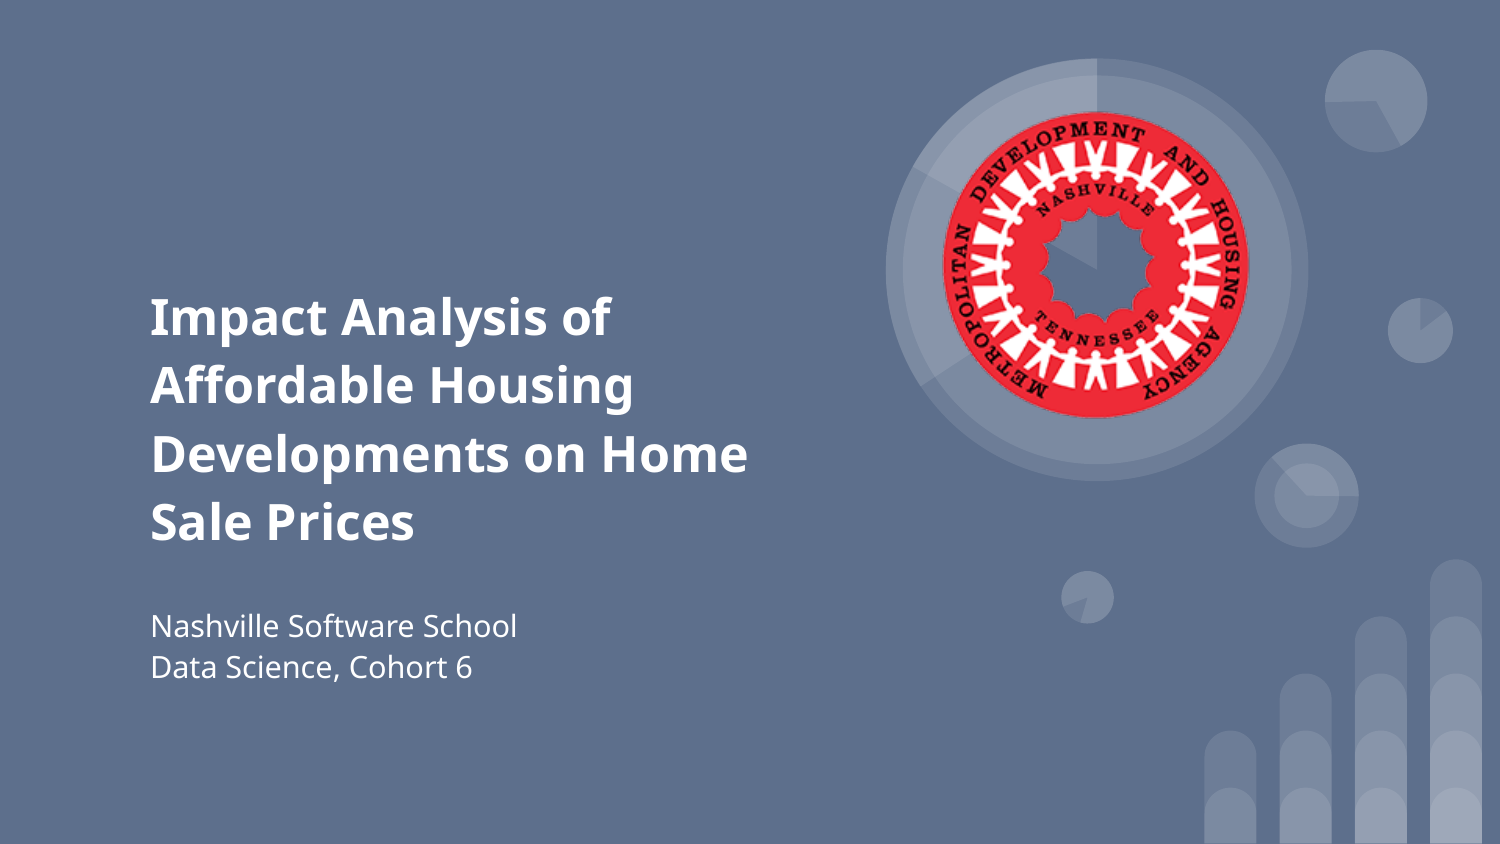

# Impact Analysis of Affordable Housing Developments on Home Sale Prices
Nashville Software School
Data Science, Cohort 6